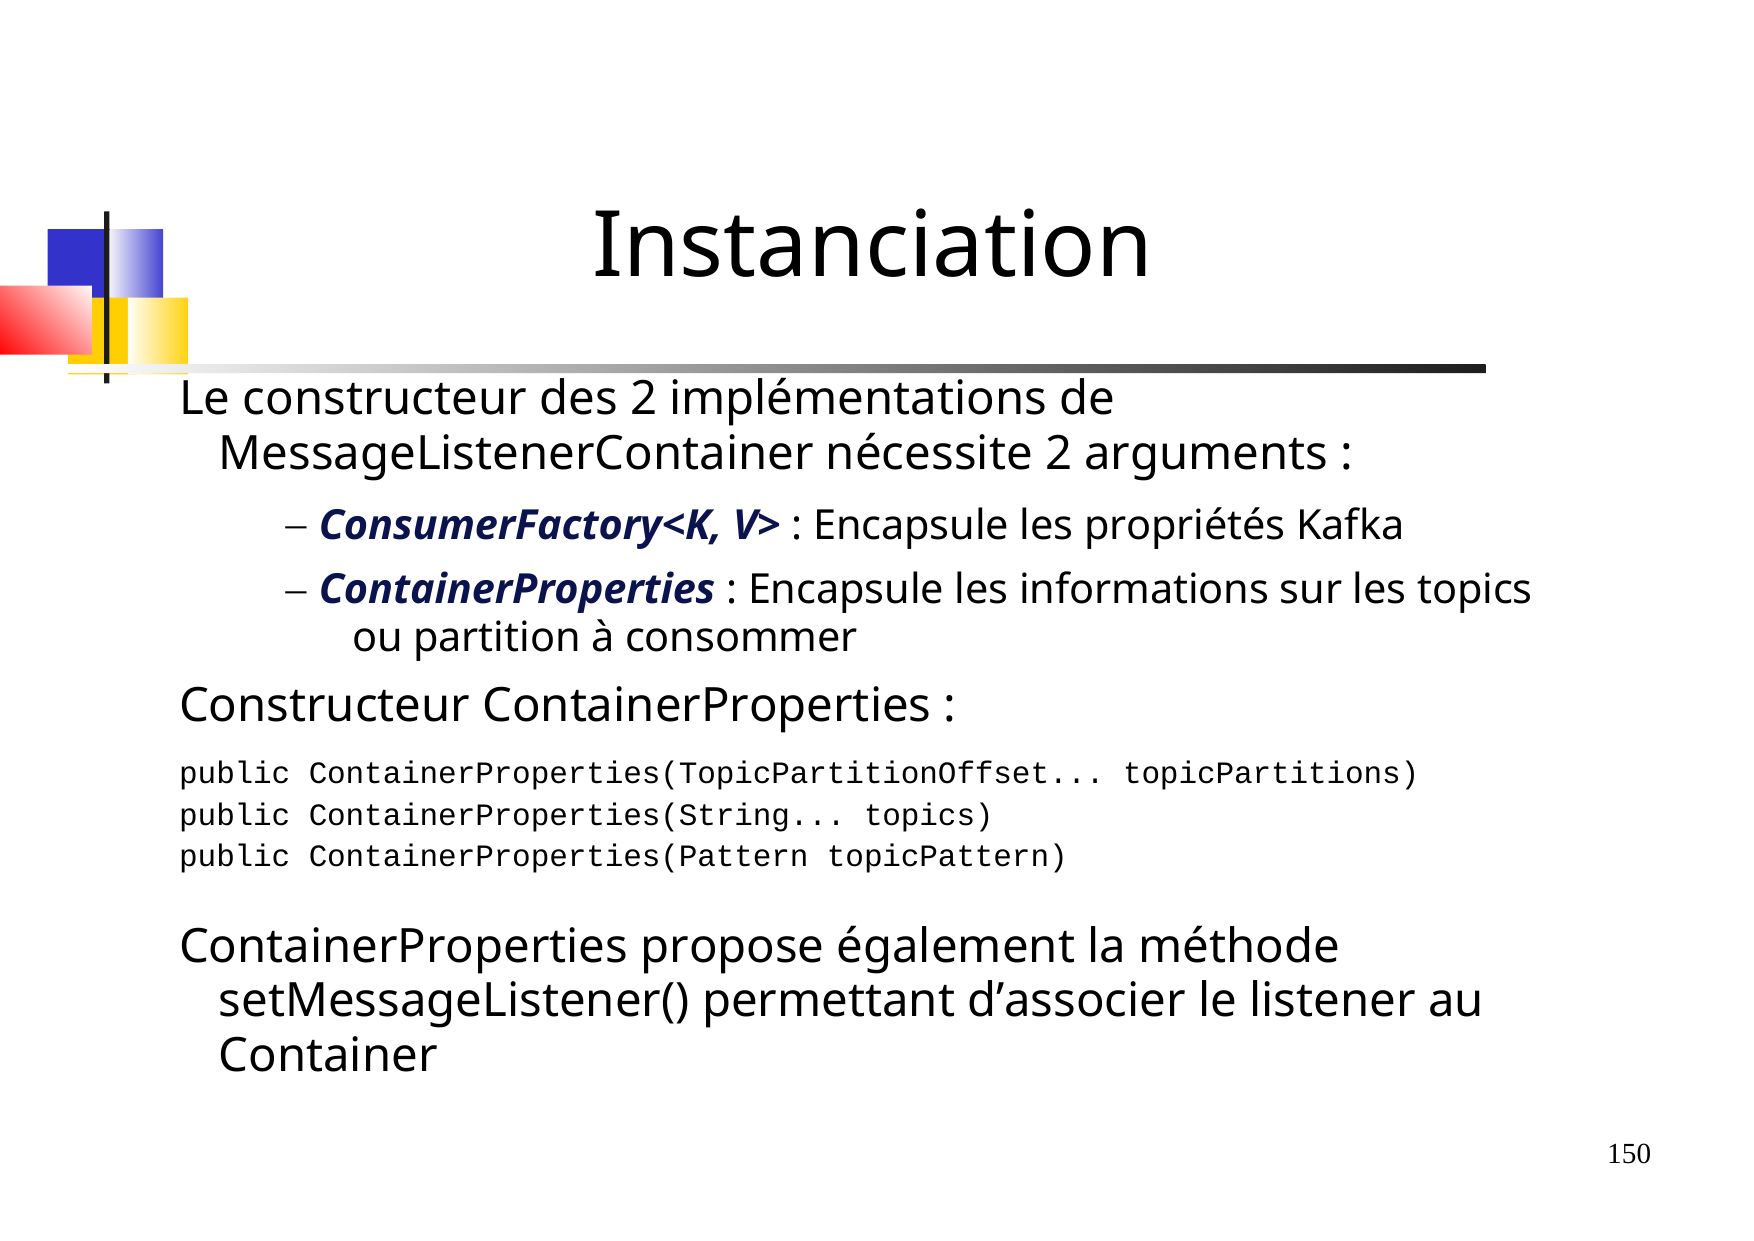

# Instanciation
Le constructeur des 2 implémentations de MessageListenerContainer nécessite 2 arguments :
ConsumerFactory<K, V> : Encapsule les propriétés Kafka
ContainerProperties : Encapsule les informations sur les topics ou partition à consommer
Constructeur ContainerProperties :
public ContainerProperties(TopicPartitionOffset... topicPartitions)
public ContainerProperties(String... topics)
public ContainerProperties(Pattern topicPattern)
ContainerProperties propose également la méthode setMessageListener() permettant d’associer le listener au Container